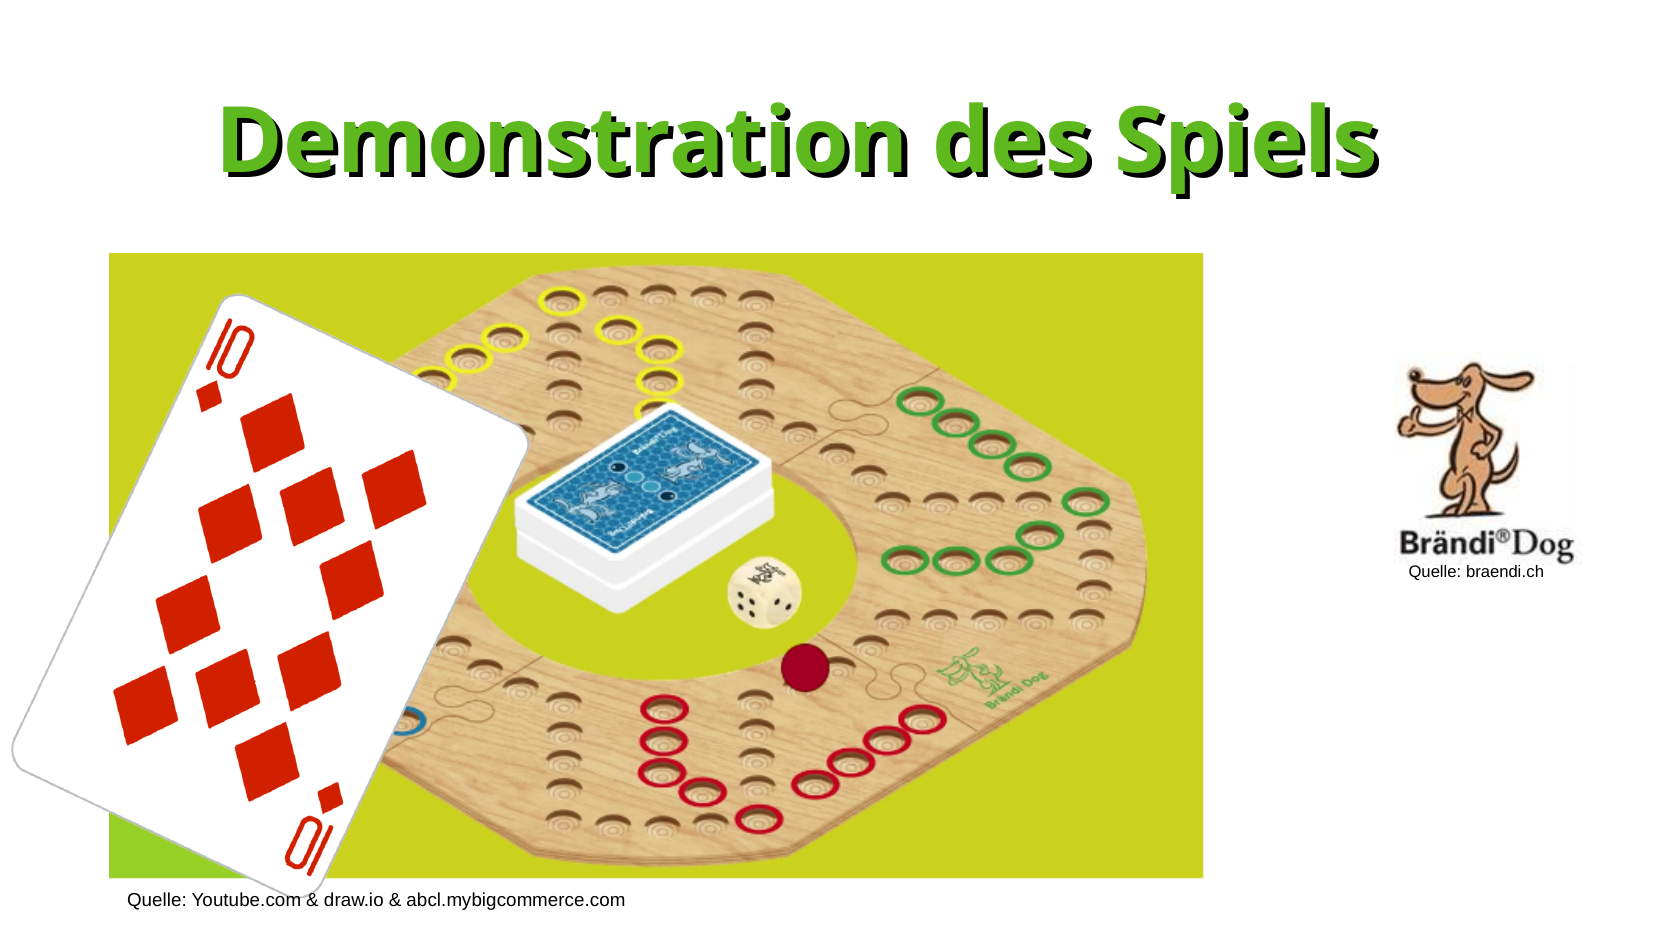

# Demonstration des Spiels
Quelle: braendi.ch
Quelle: Youtube.com & draw.io & abcl.mybigcommerce.com